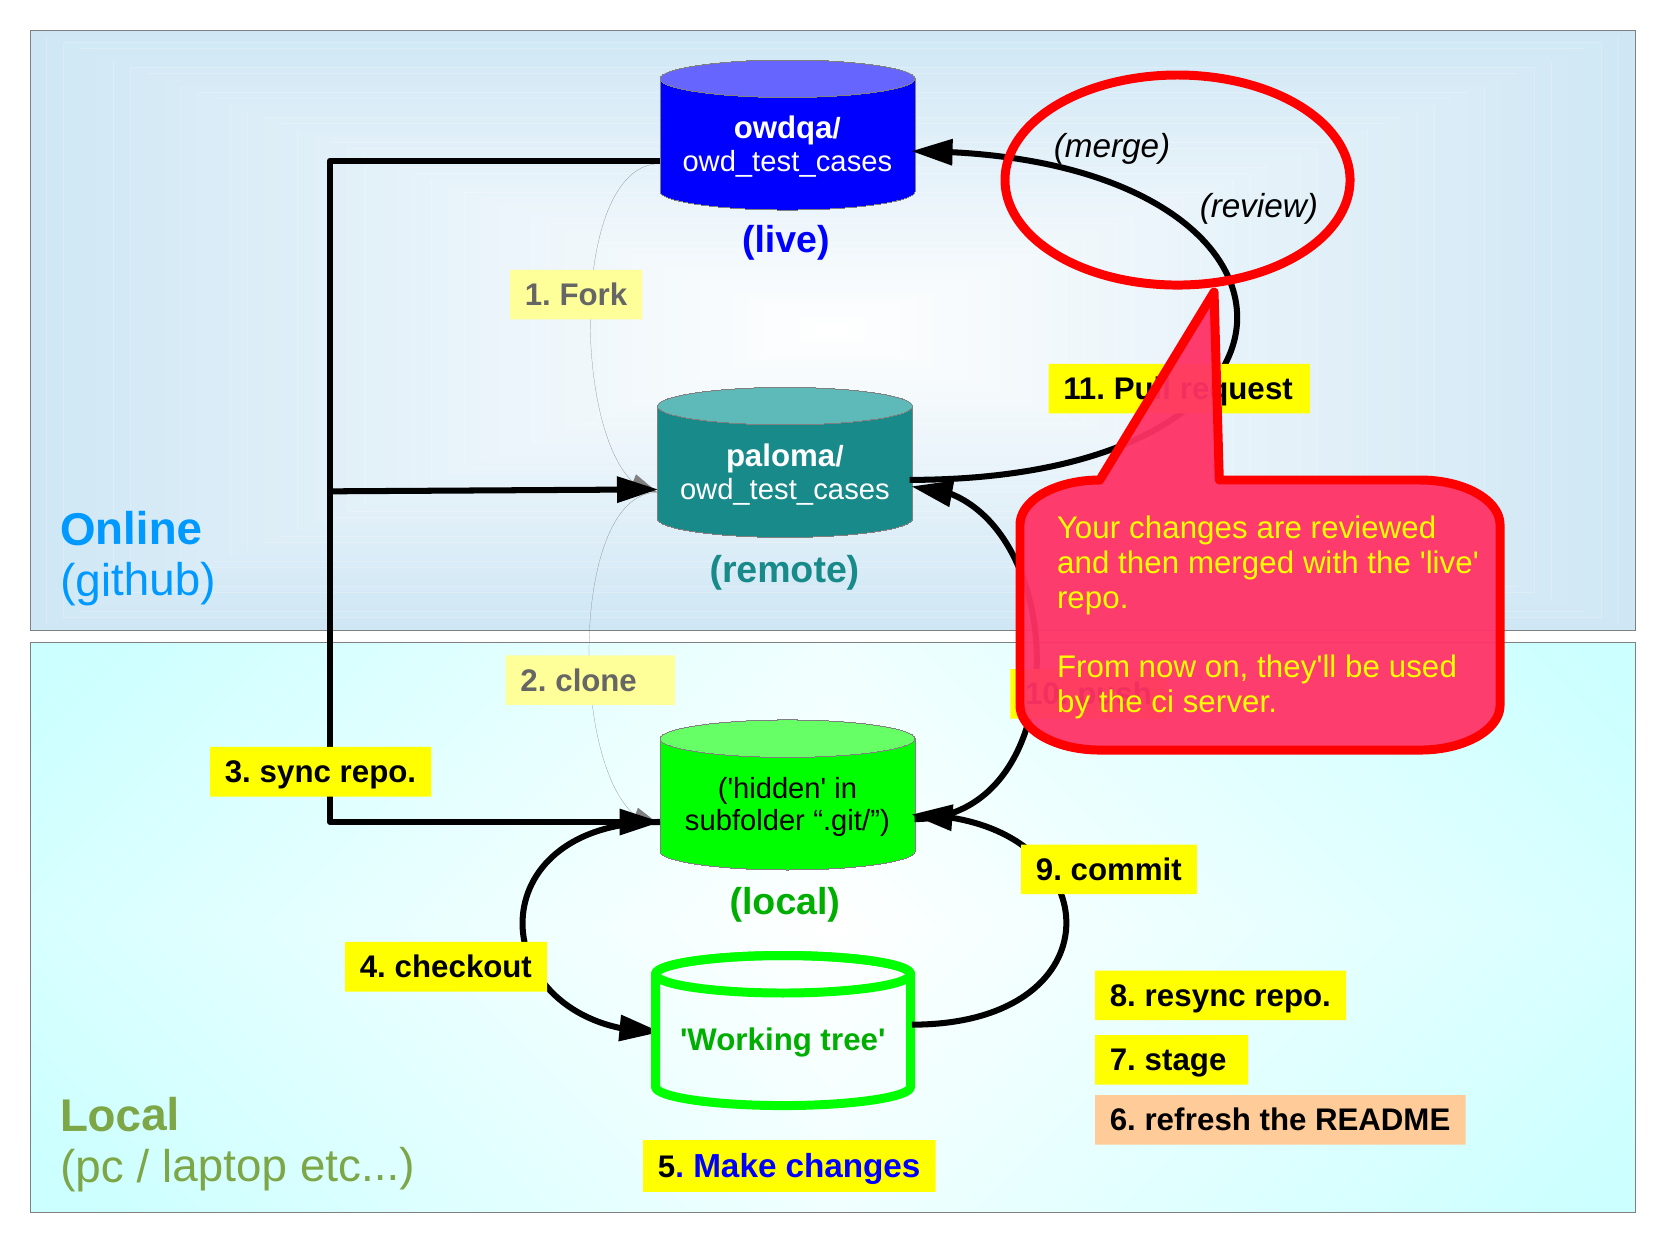

owdqa/
owd_test_cases
(live)
(merge)
(review)
1. Fork
11. Pull request
paloma/
owd_test_cases
(remote)
Your changes are reviewed
and then merged with the 'live'
repo.
From now on, they'll be used
by the ci server.
Online
(github)
2. clone
10. push
('hidden' in
subfolder “.git/”)
(local)
3. sync repo.
9. commit
4. checkout
'Working tree'
8. resync repo.
7. stage
Local
(pc / laptop etc...)
6. refresh the README
5. Make changes